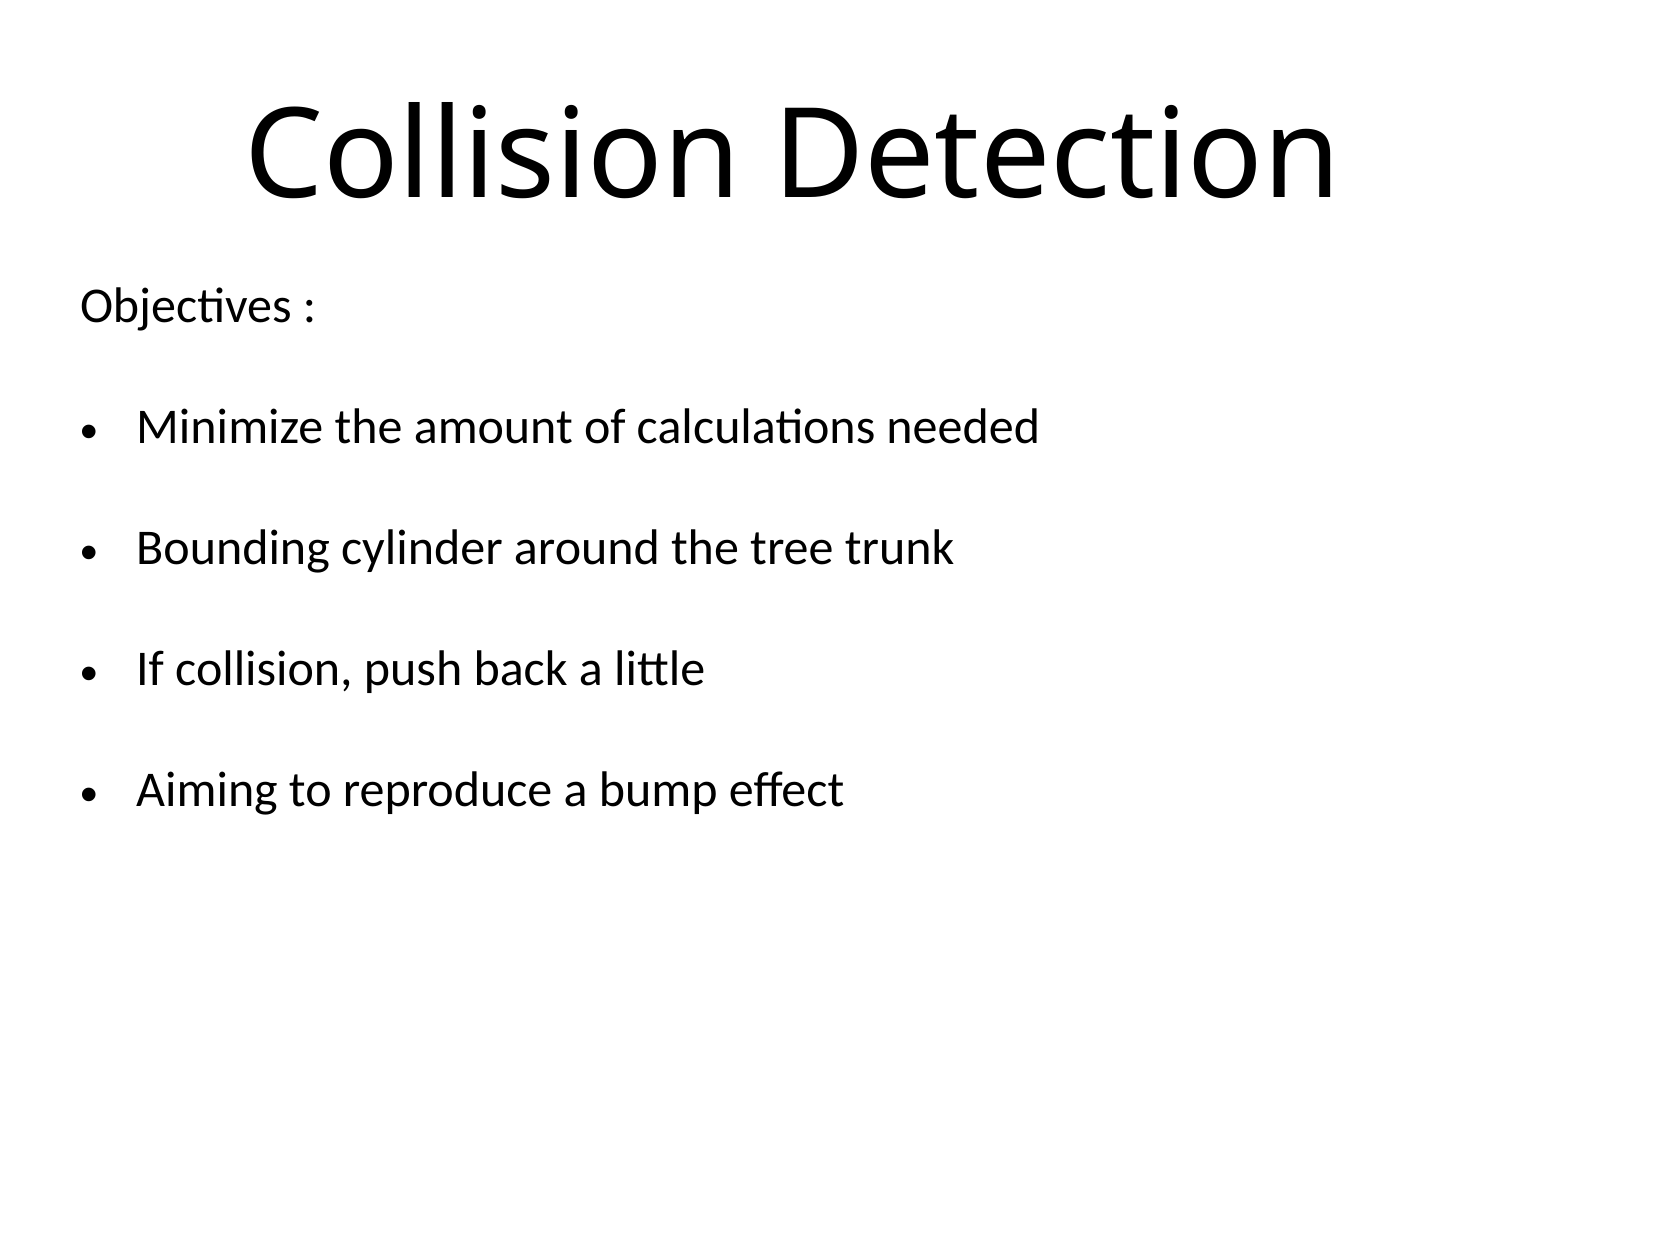

# Collision Detection
Objectives :
Minimize the amount of calculations needed
Bounding cylinder around the tree trunk
If collision, push back a little
Aiming to reproduce a bump effect